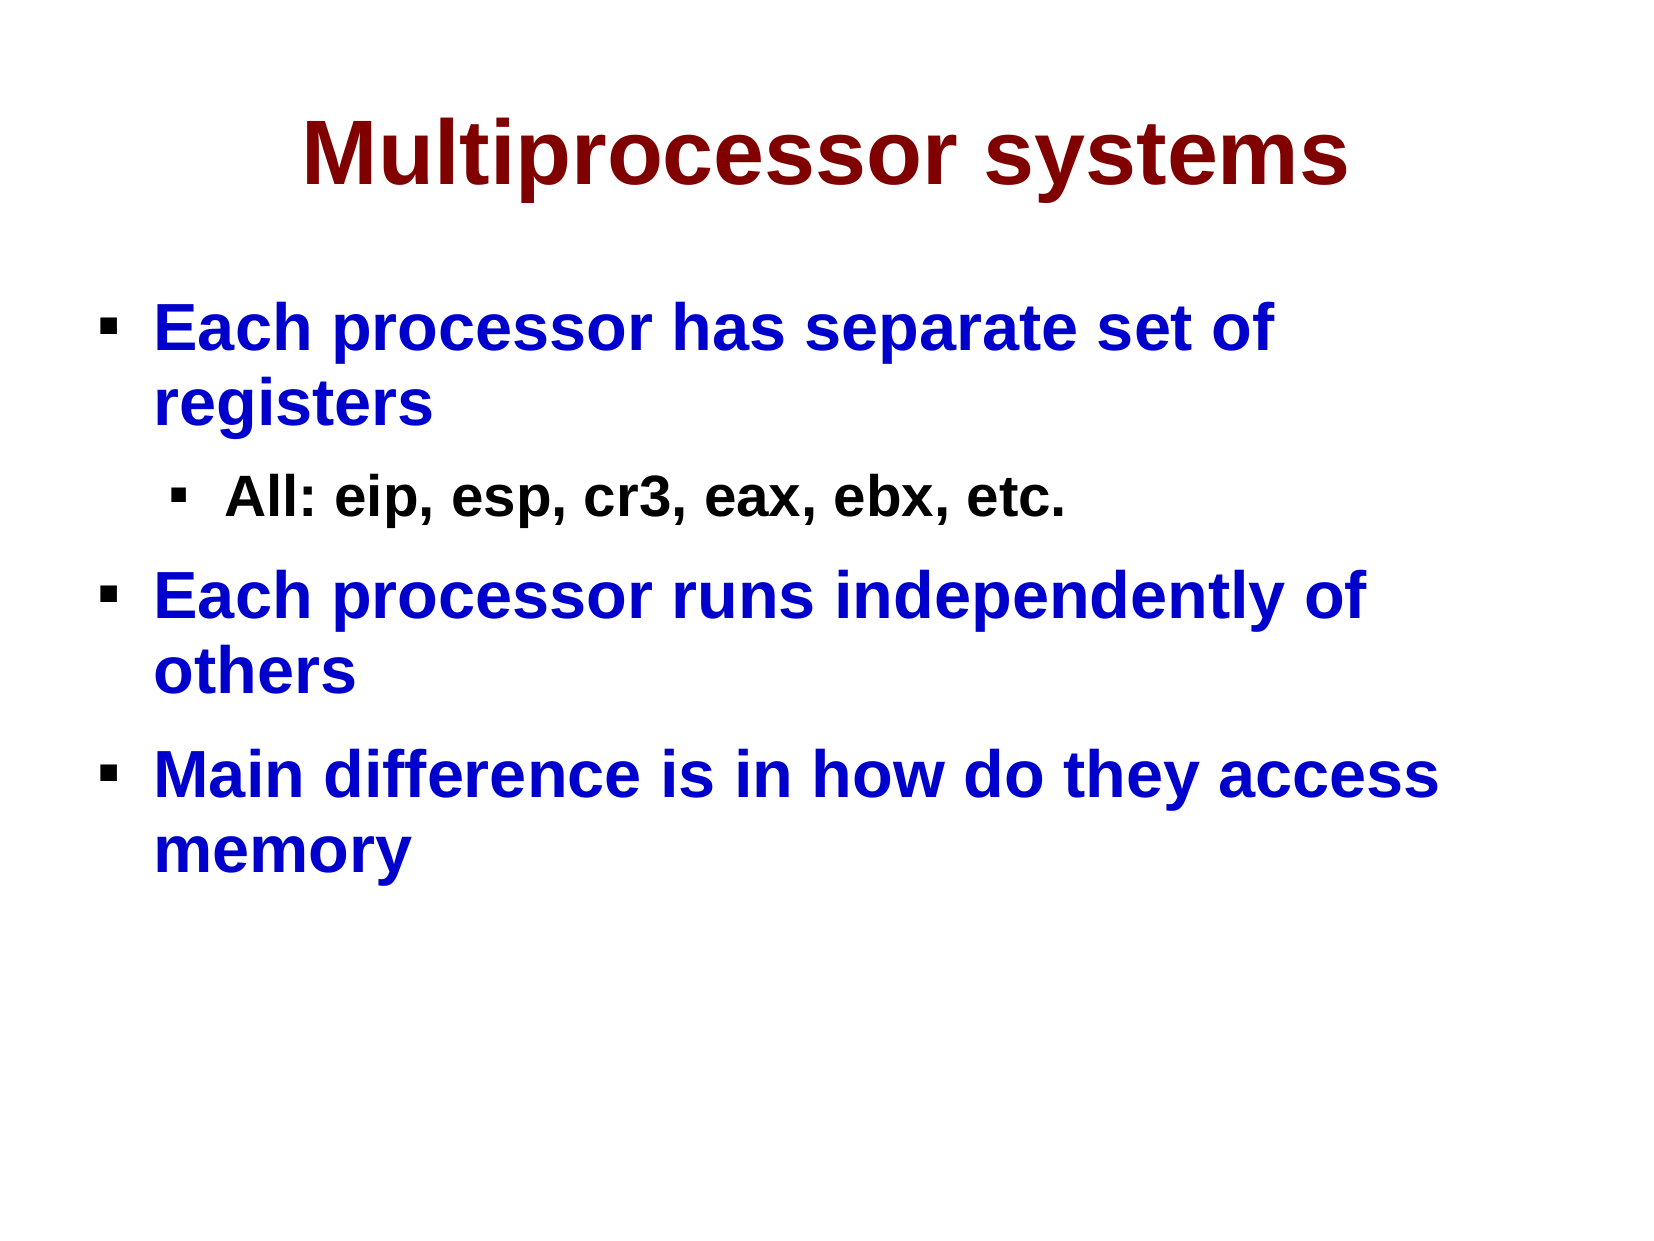

# Multiprocessor systems
Each processor has separate set of registers
All: eip, esp, cr3, eax, ebx, etc.
Each processor runs independently of others
Main difference is in how do they access memory